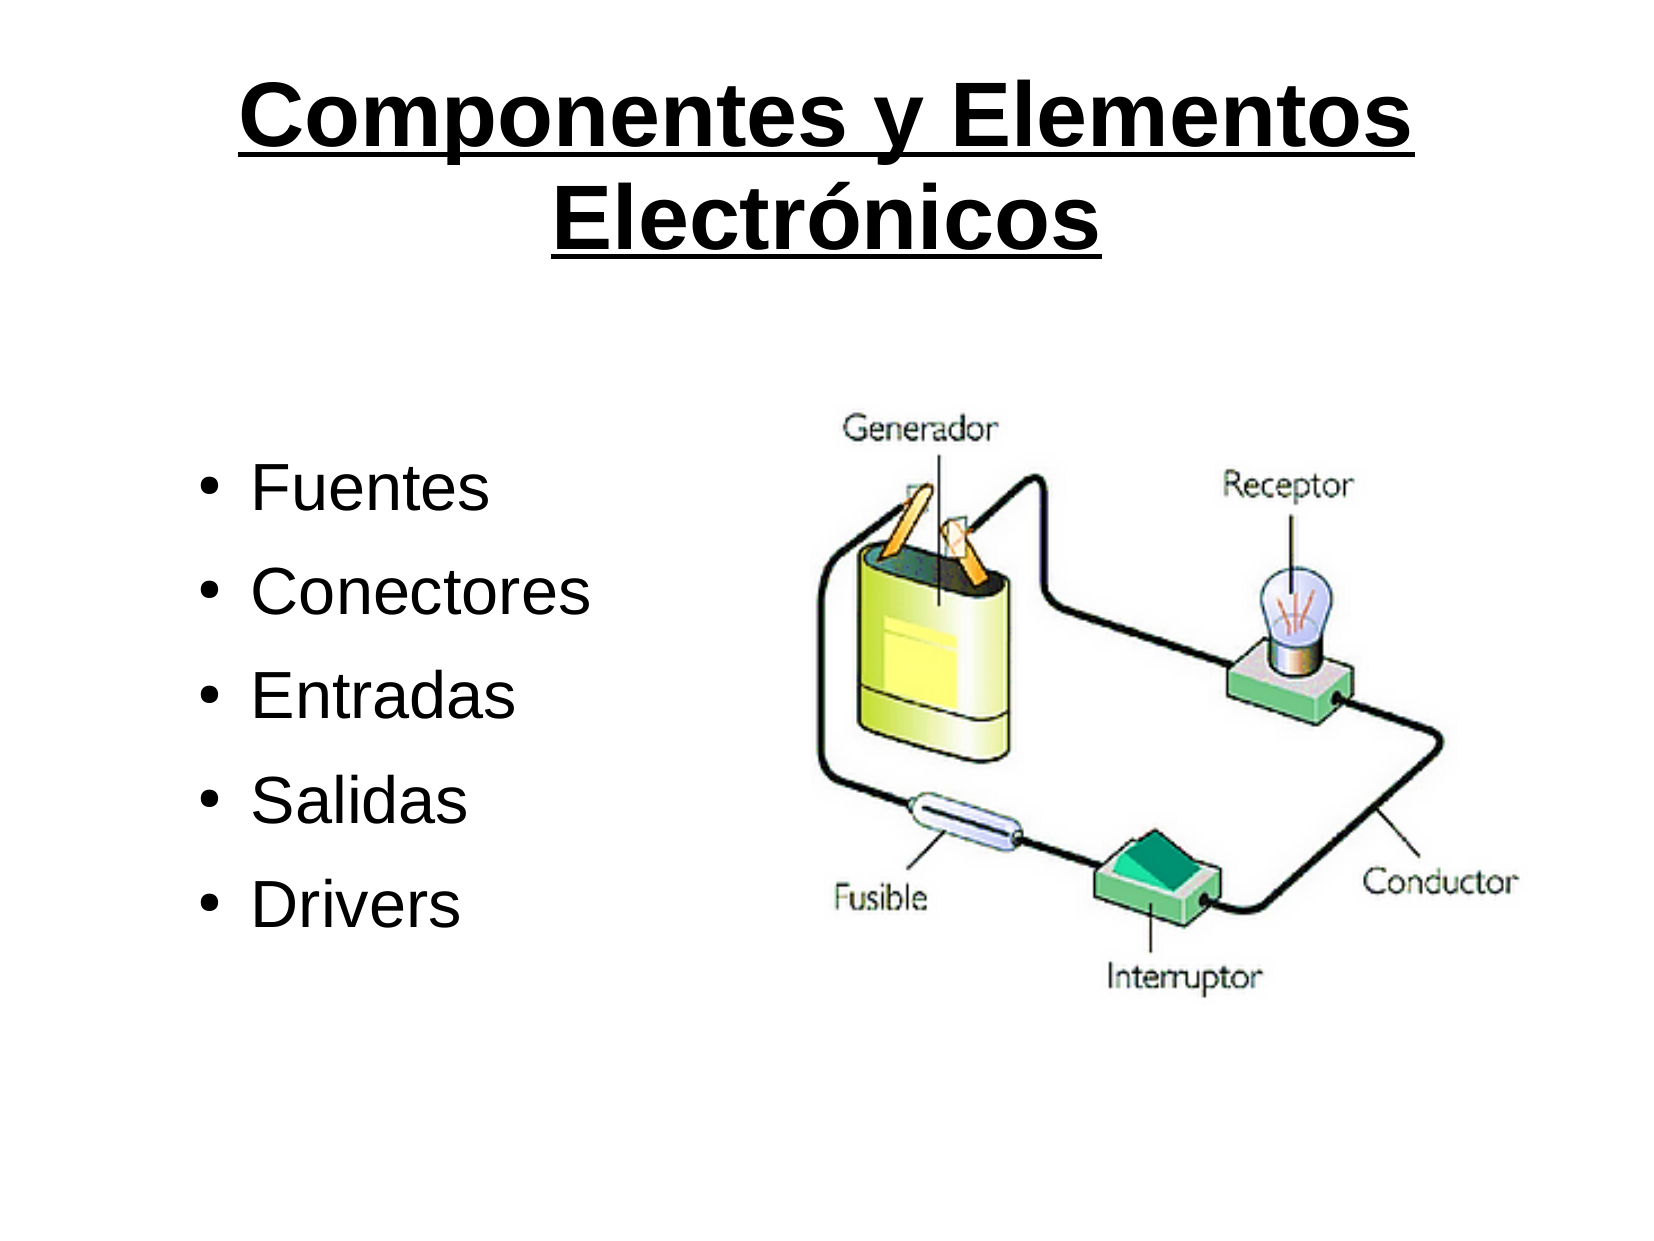

# Componentes y Elementos Electrónicos
Fuentes
Conectores
Entradas
Salidas
Drivers